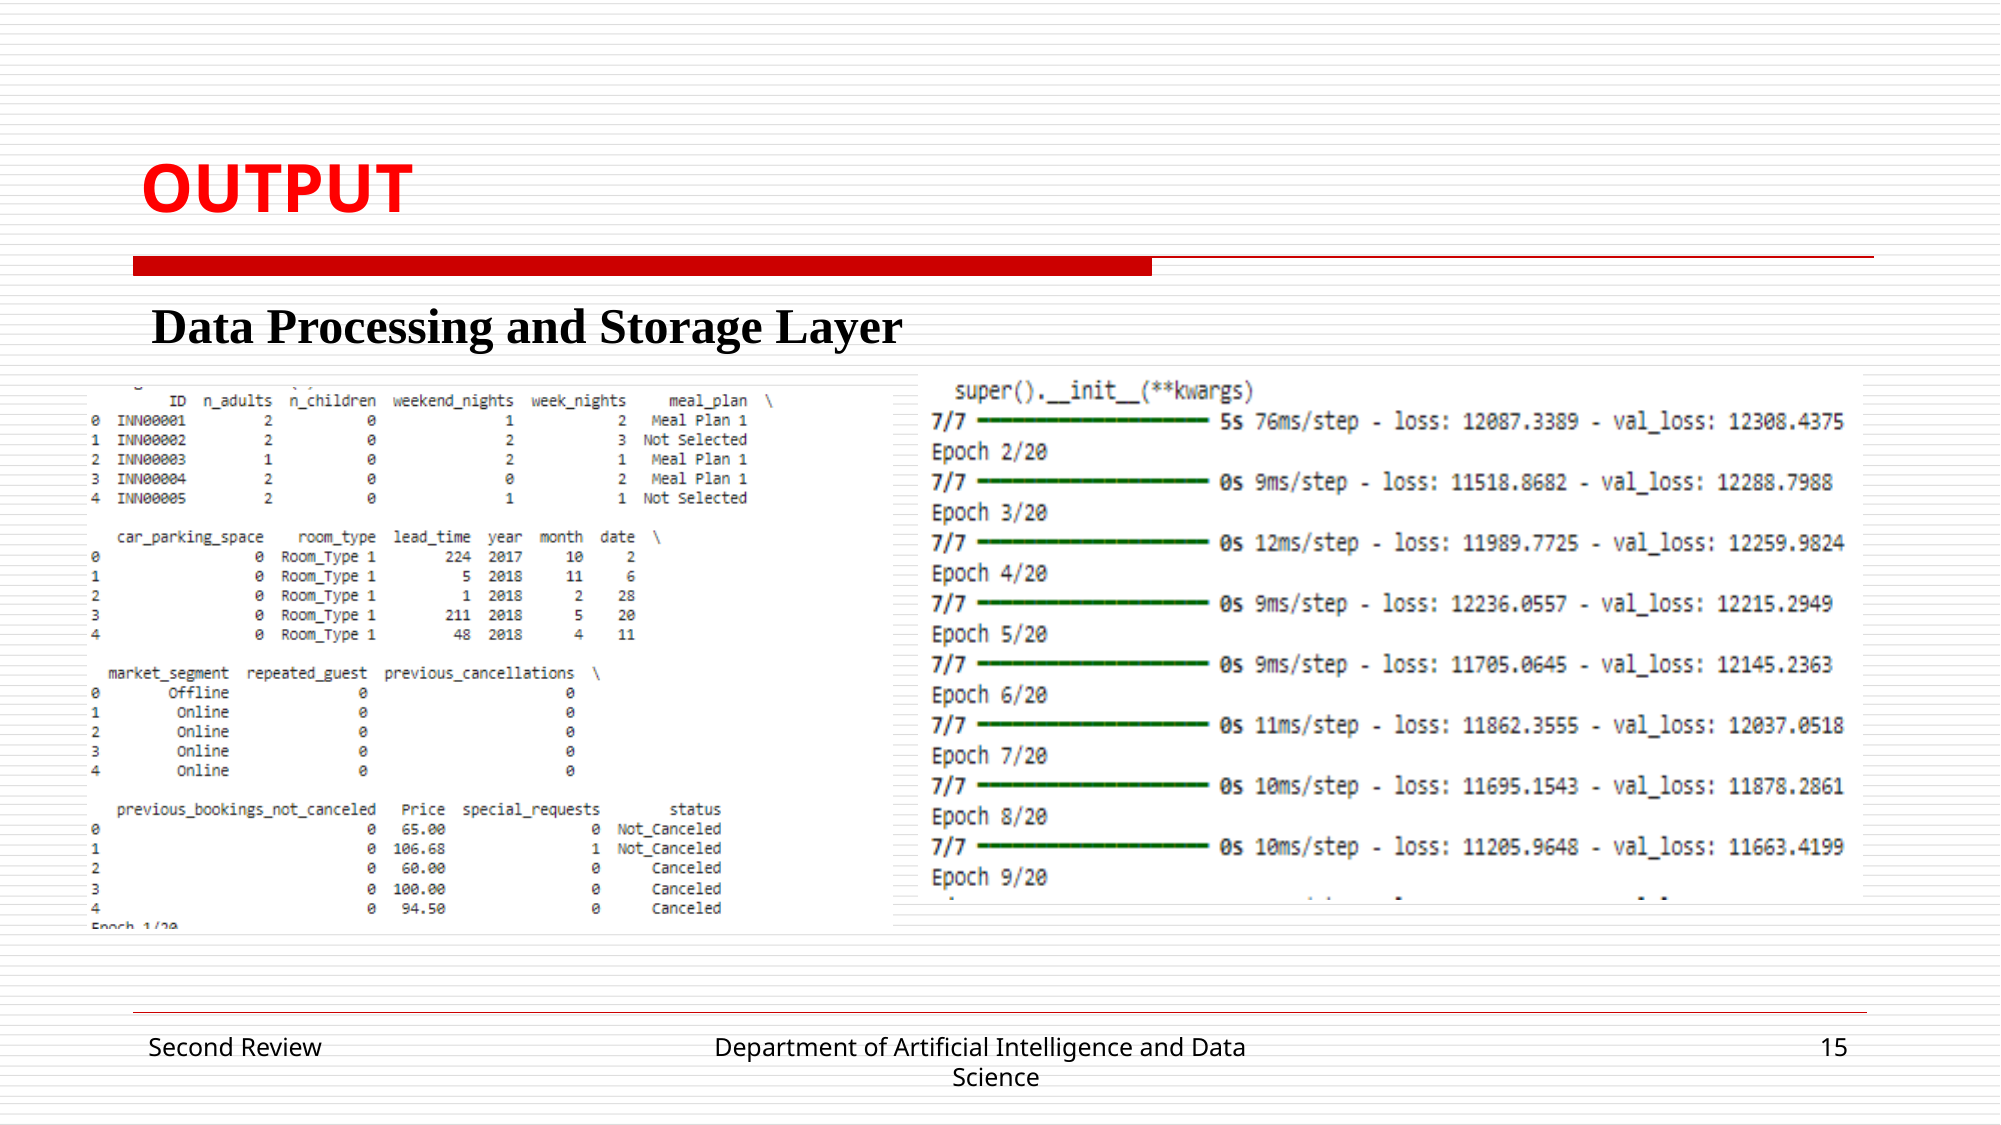

# OUTPUT
Data Processing and Storage Layer
Second Review
Department of Artificial Intelligence and Data Science